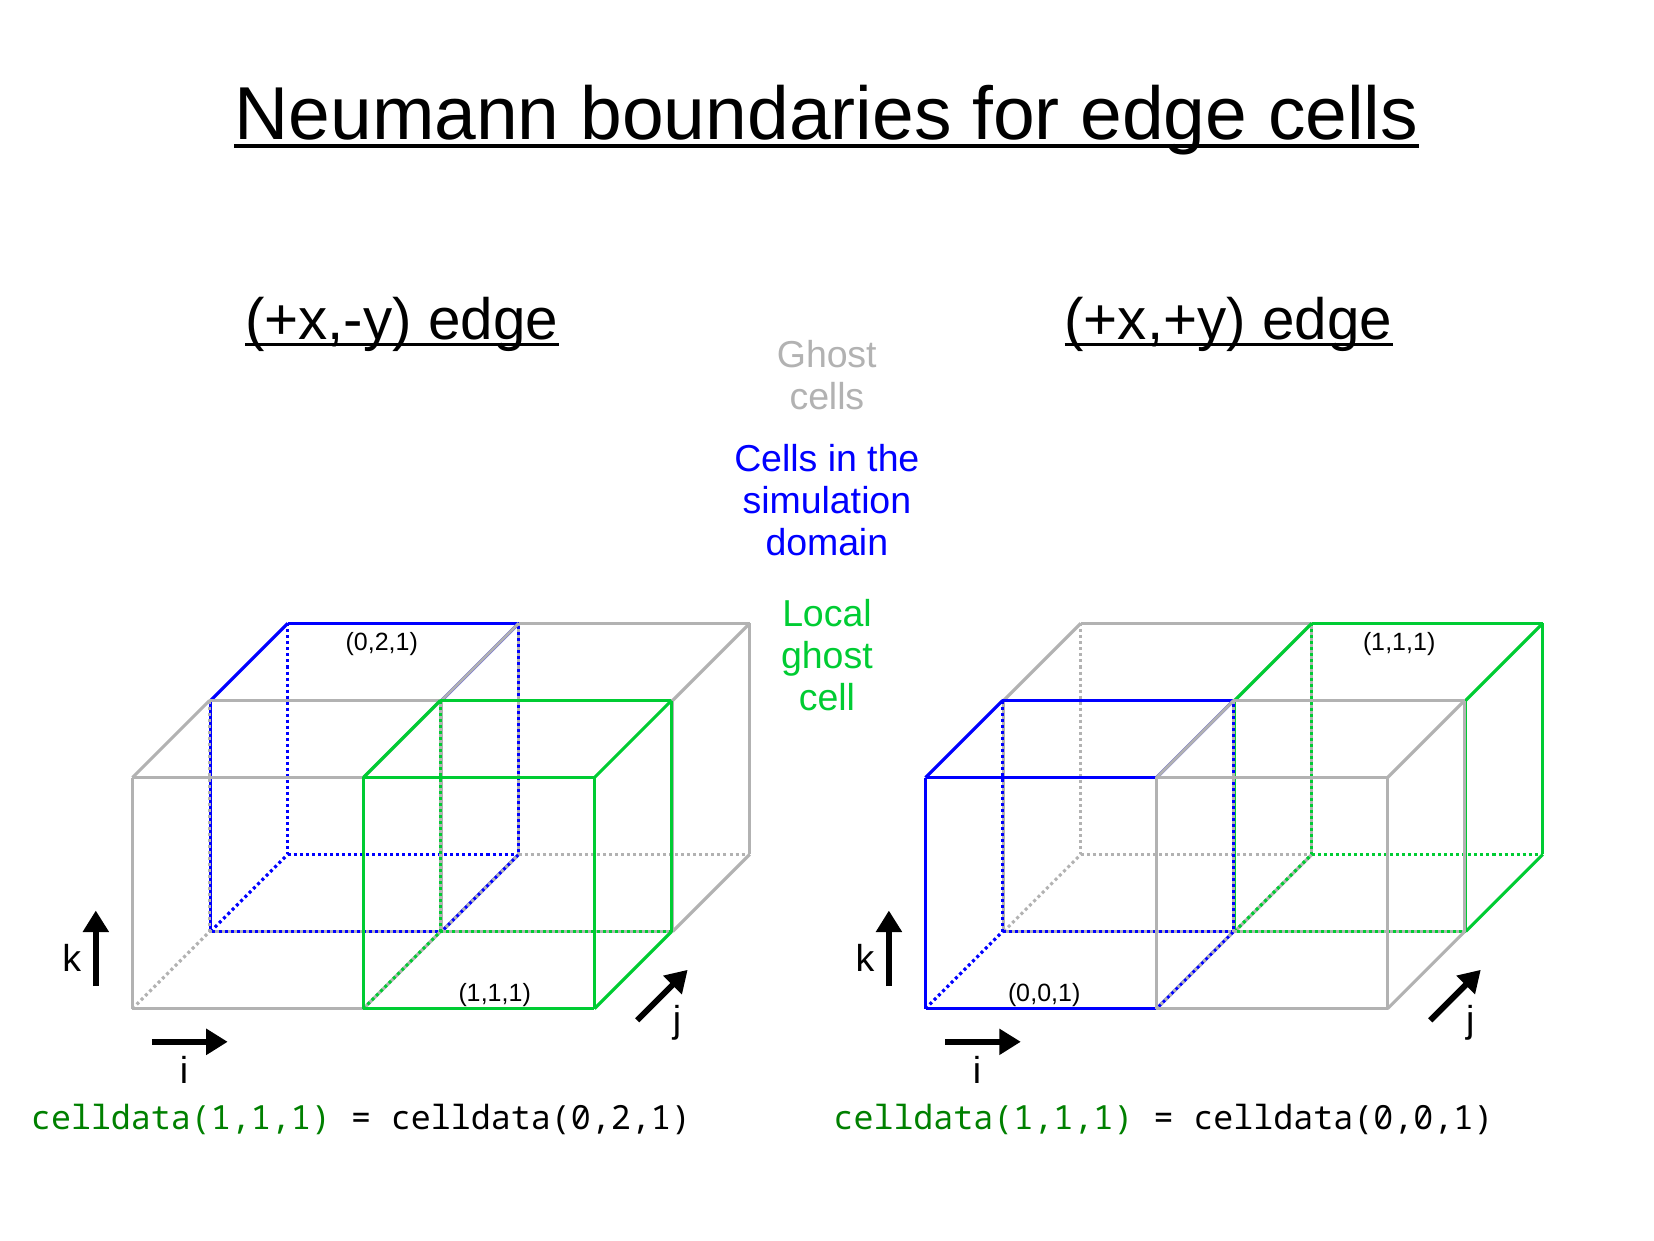

Neumann boundaries for edge cells
(+x,-y) edge
(+x,+y) edge
Ghost
cells
Cells in the simulation domain
Local ghost
cell
(0,2,1)
(1,1,1)
k
j
i
k
j
i
(1,1,1)
(0,0,1)
celldata(1,1,1) = celldata(0,2,1)
celldata(1,1,1) = celldata(0,0,1)